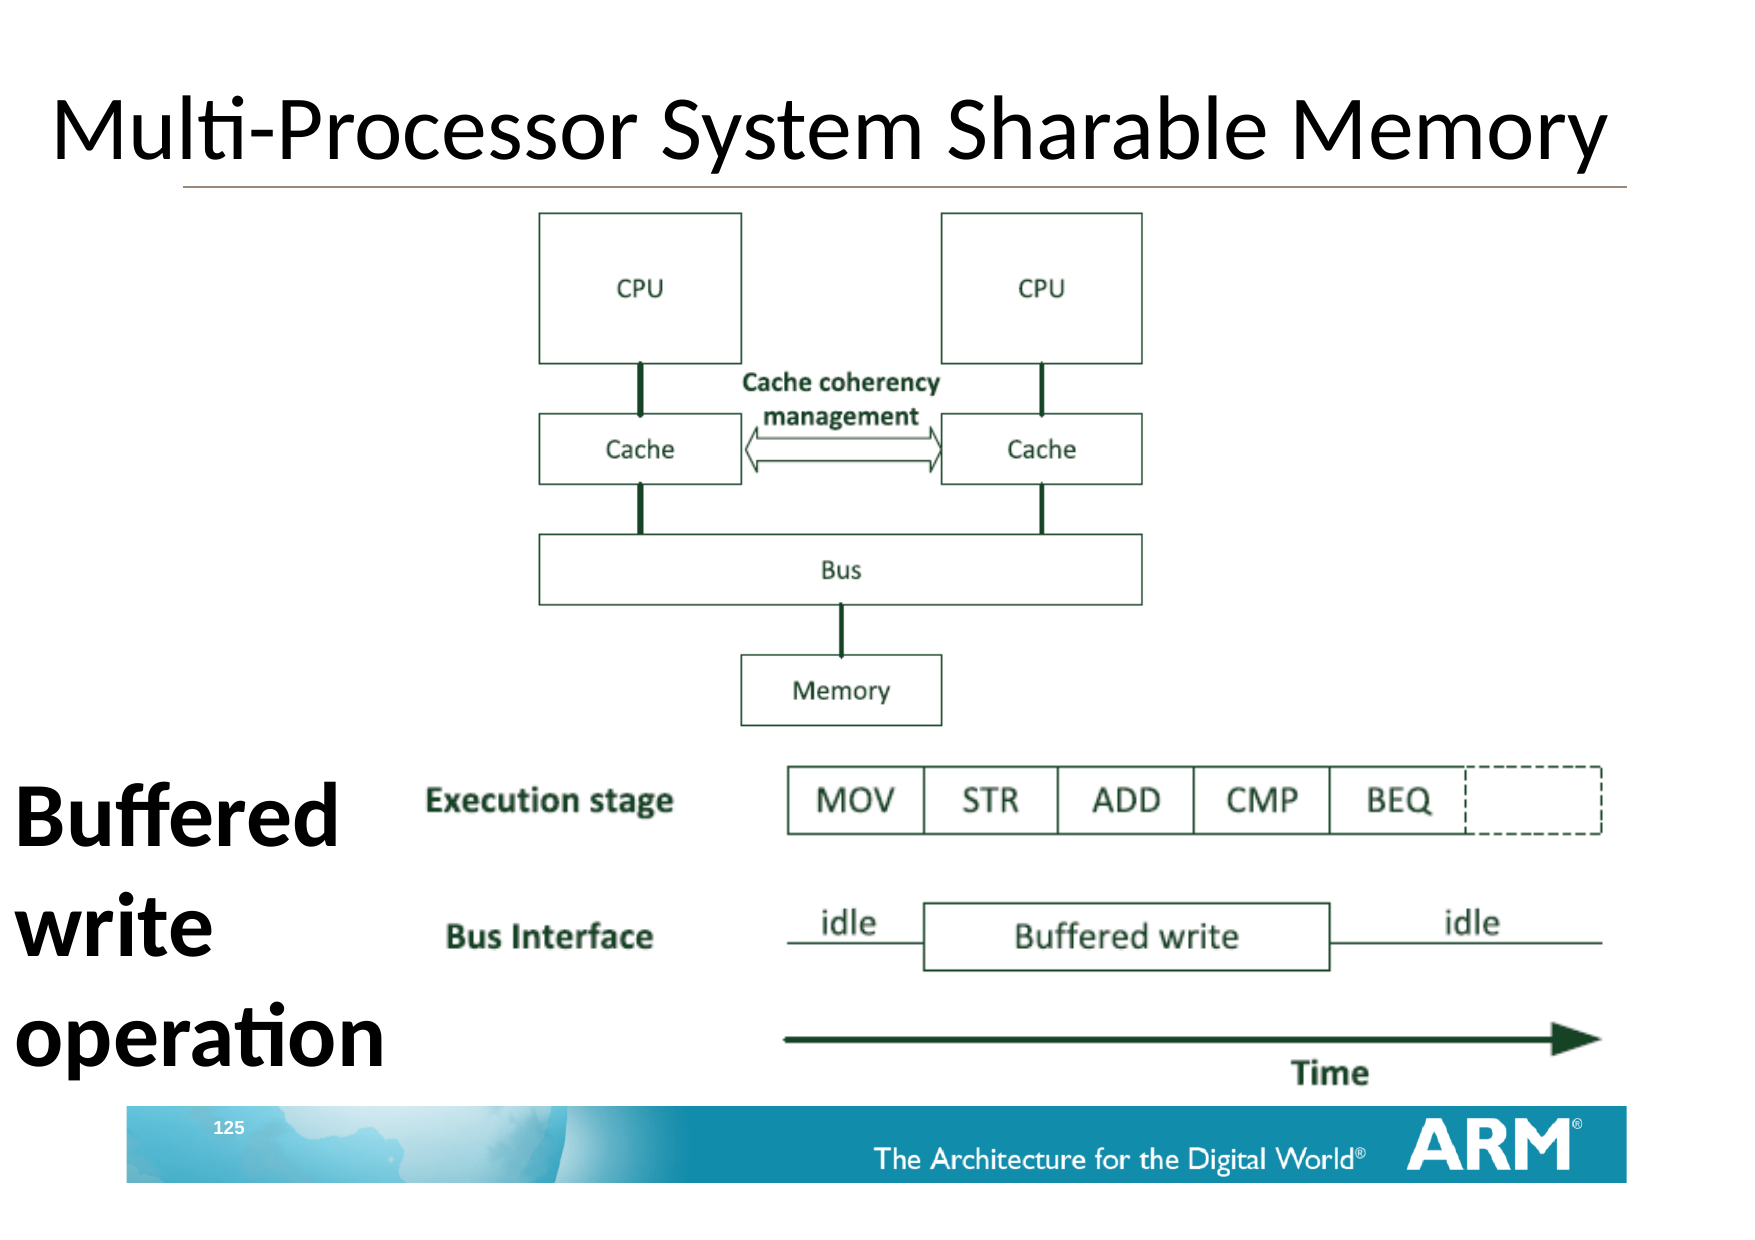

# Multi-Processor System Sharable Memory
Buffered write operation